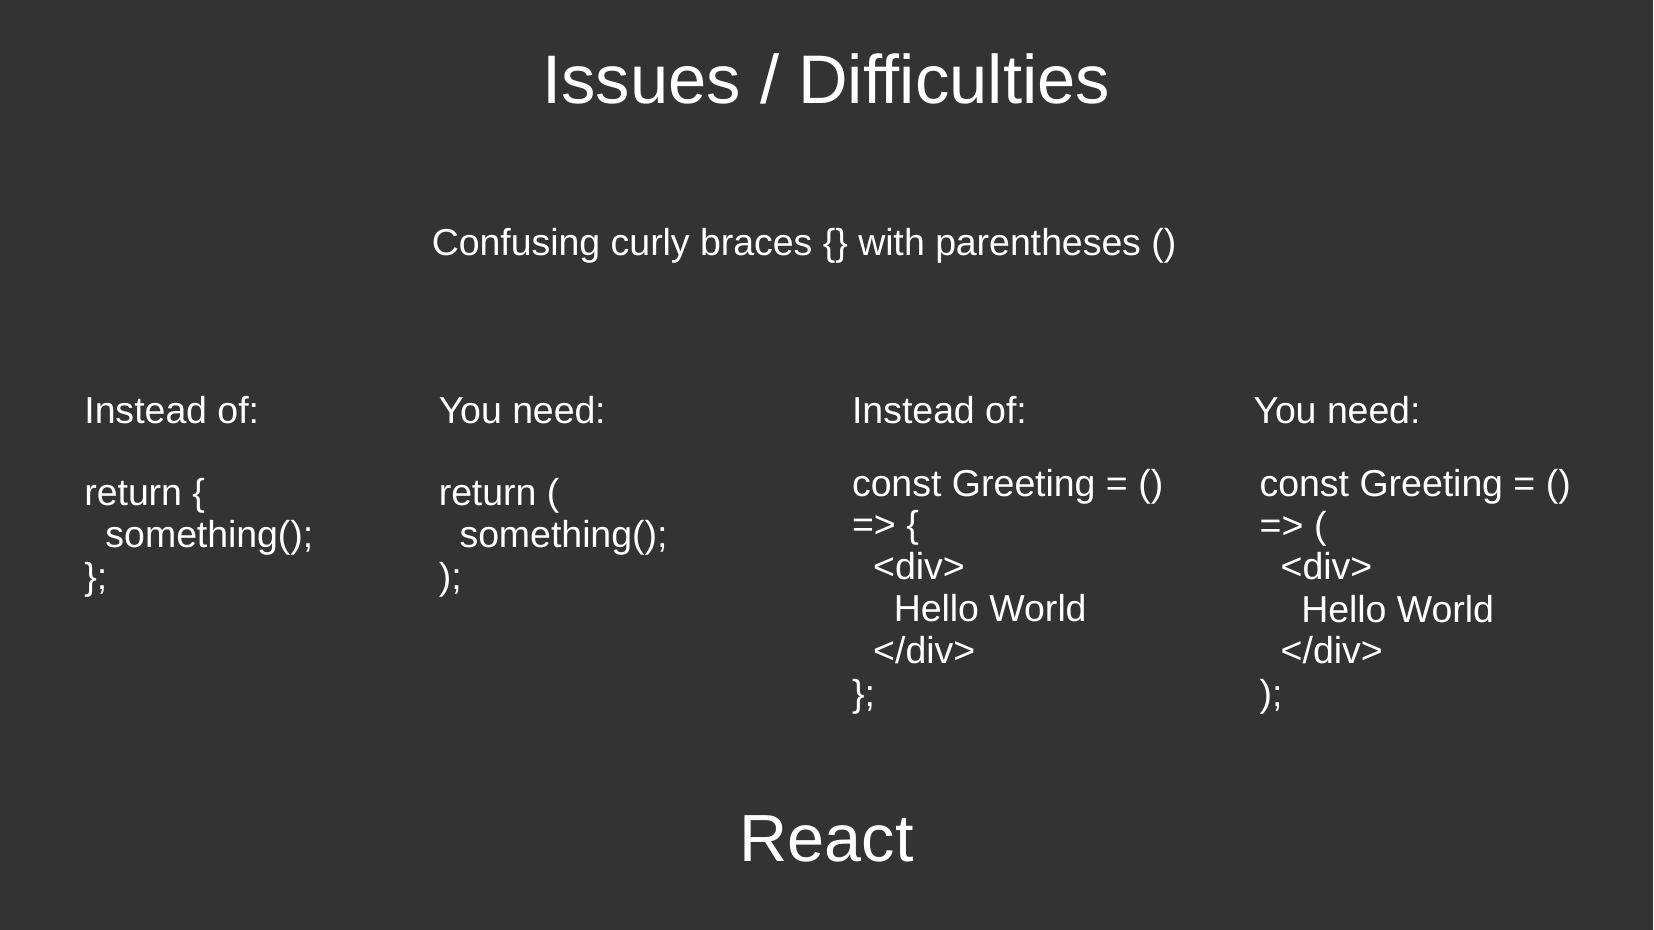

# Issues / Difficulties
Confusing curly braces {} with parentheses ()
Instead of:
You need:
Instead of:
You need:
const Greeting = () => {
 <div>
 Hello World
 </div>
};
const Greeting = () => (
 <div>
 Hello World
 </div>
);
return {
 something();
};
return (
 something();
);
React